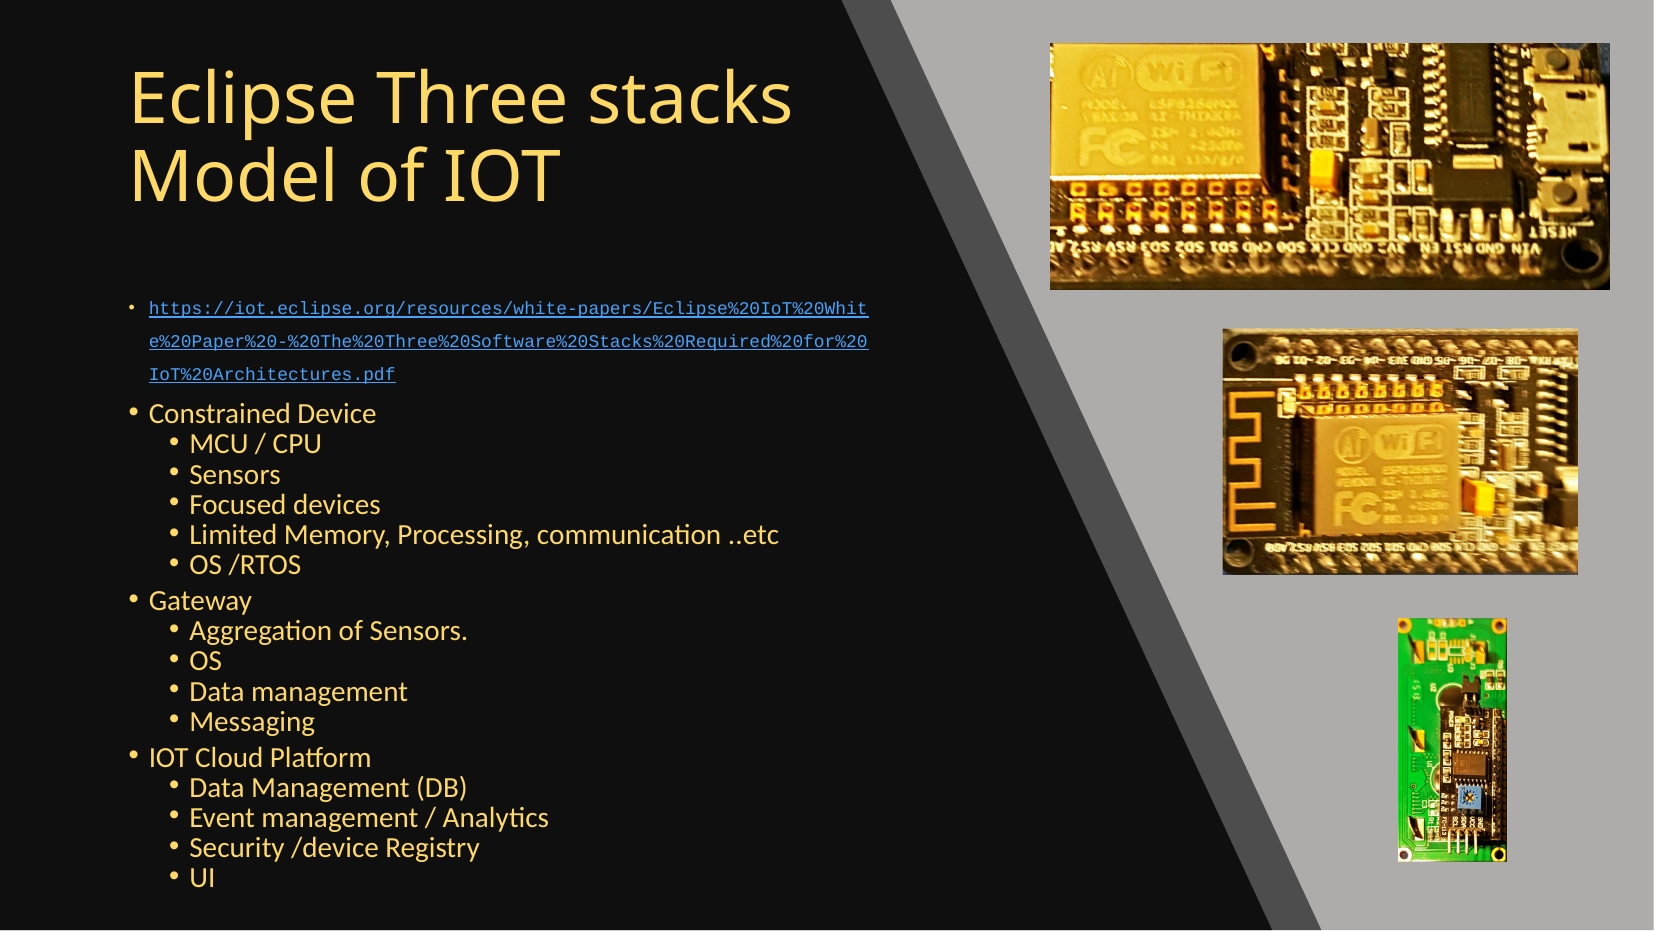

# Eclipse Three stacks Model of IOT
https://iot.eclipse.org/resources/white-papers/Eclipse%20IoT%20White%20Paper%20-%20The%20Three%20Software%20Stacks%20Required%20for%20IoT%20Architectures.pdf
Constrained Device
MCU / CPU
Sensors
Focused devices
Limited Memory, Processing, communication ..etc
OS /RTOS
Gateway
Aggregation of Sensors.
OS
Data management
Messaging
IOT Cloud Platform
Data Management (DB)
Event management / Analytics
Security /device Registry
UI